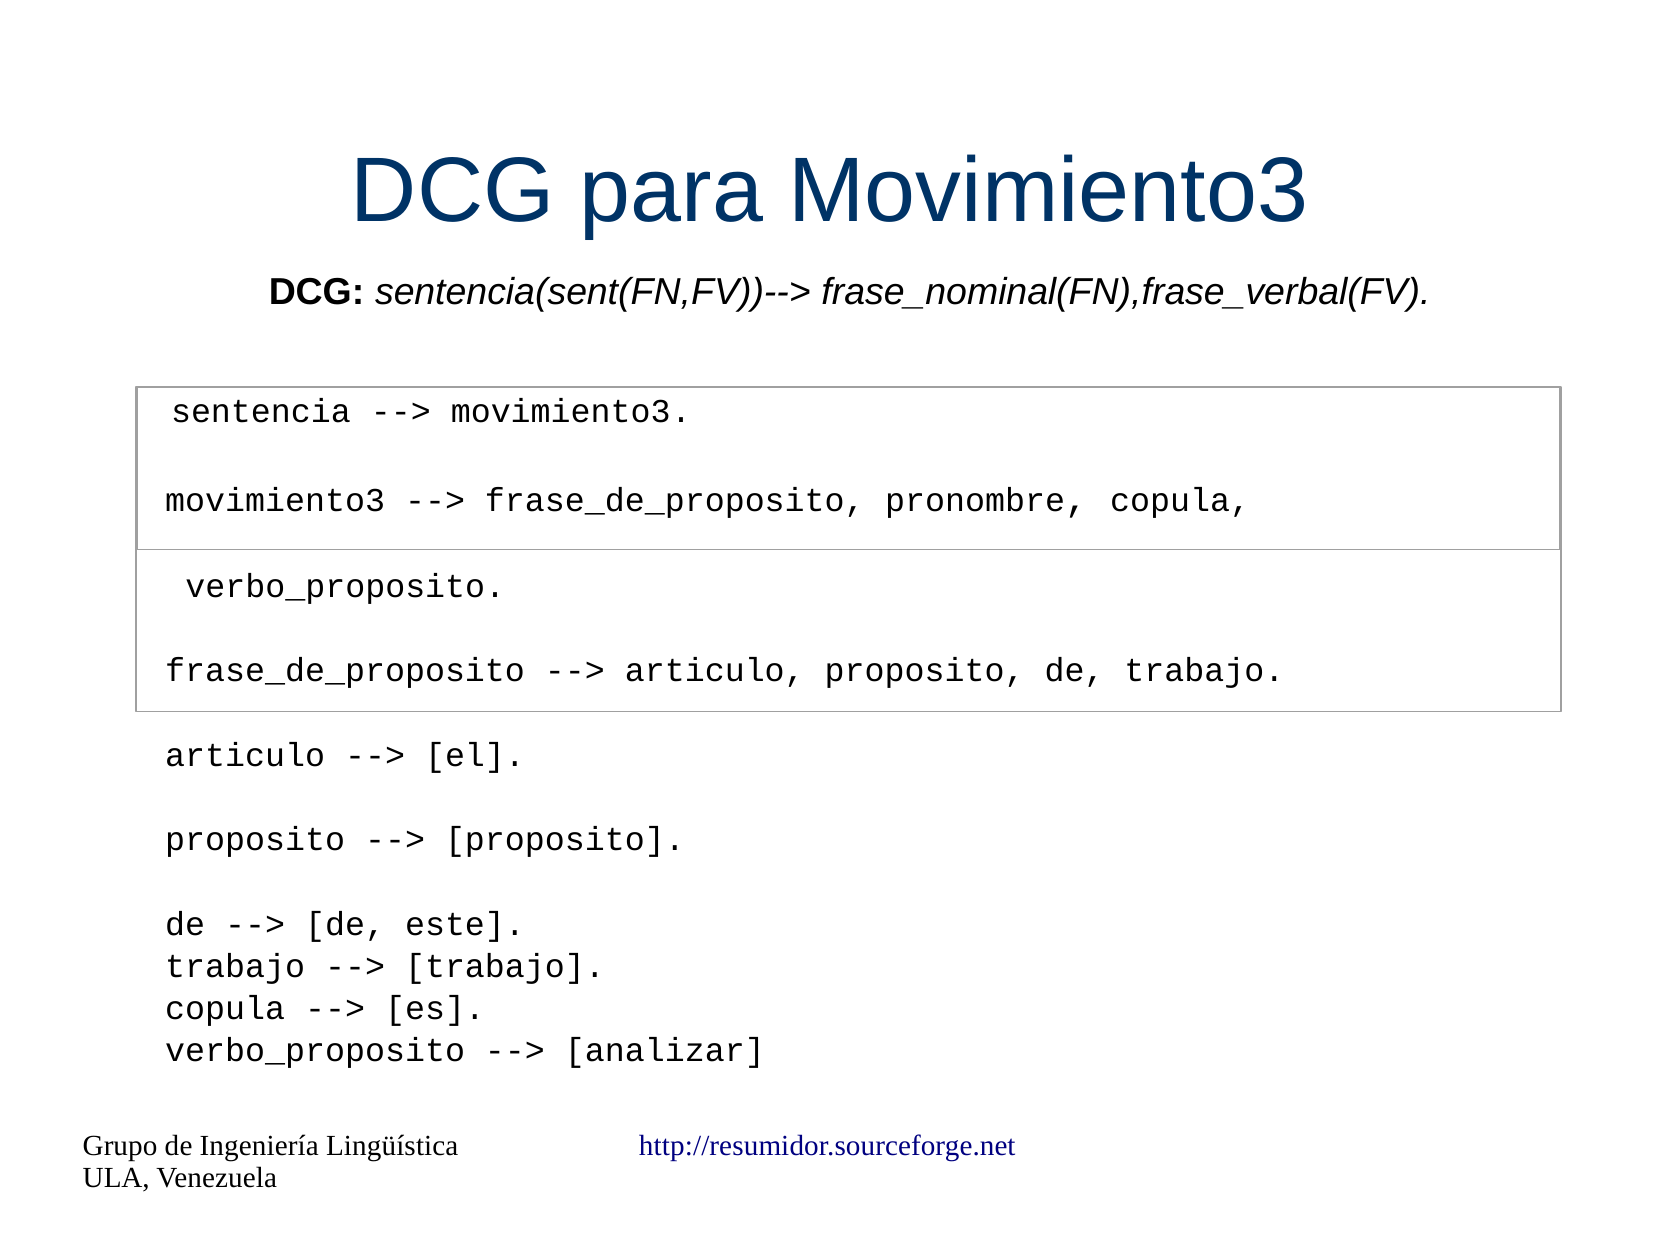

DCG para Movimiento3
DCG: sentencia(sent(FN,FV))--> frase_nominal(FN),frase_verbal(FV).
 sentencia --> movimiento3.
movimiento3 --> frase_de_proposito, pronombre, copula,
 verbo_proposito.
frase_de_proposito --> articulo, proposito, de, trabajo.
articulo --> [el].
proposito --> [proposito].
de --> [de, este].
trabajo --> [trabajo].
copula --> [es].
verbo_proposito --> [analizar]